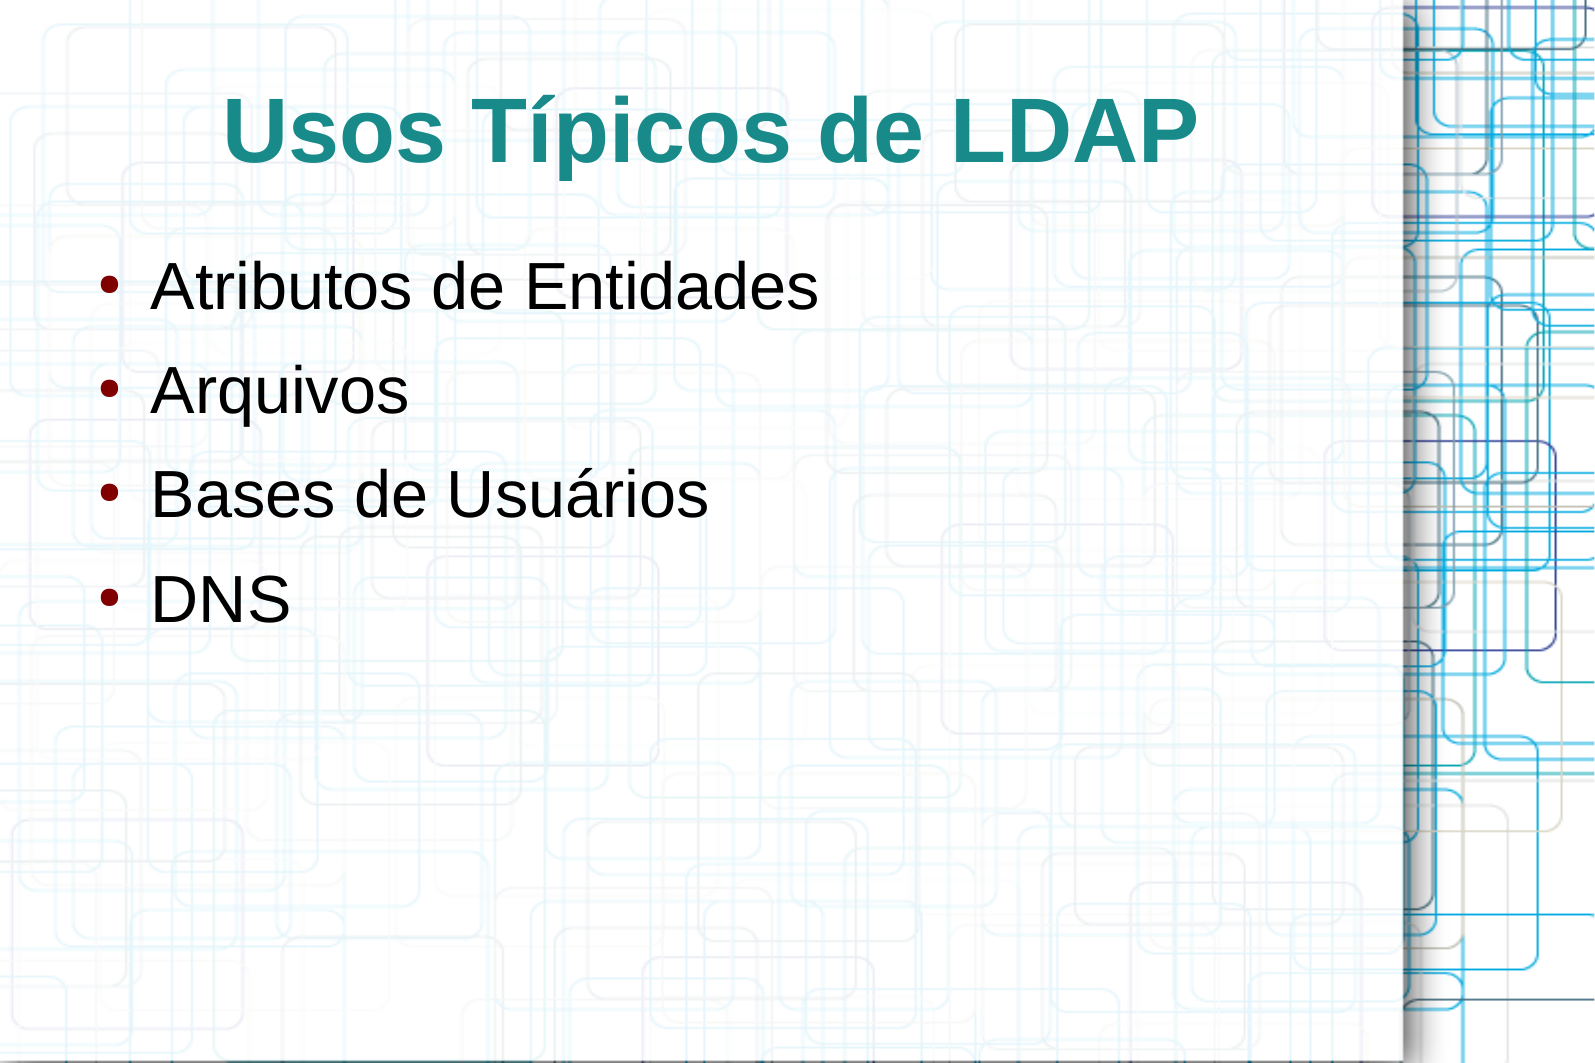

# Usos Típicos de LDAP
Atributos de Entidades
Arquivos
Bases de Usuários
DNS